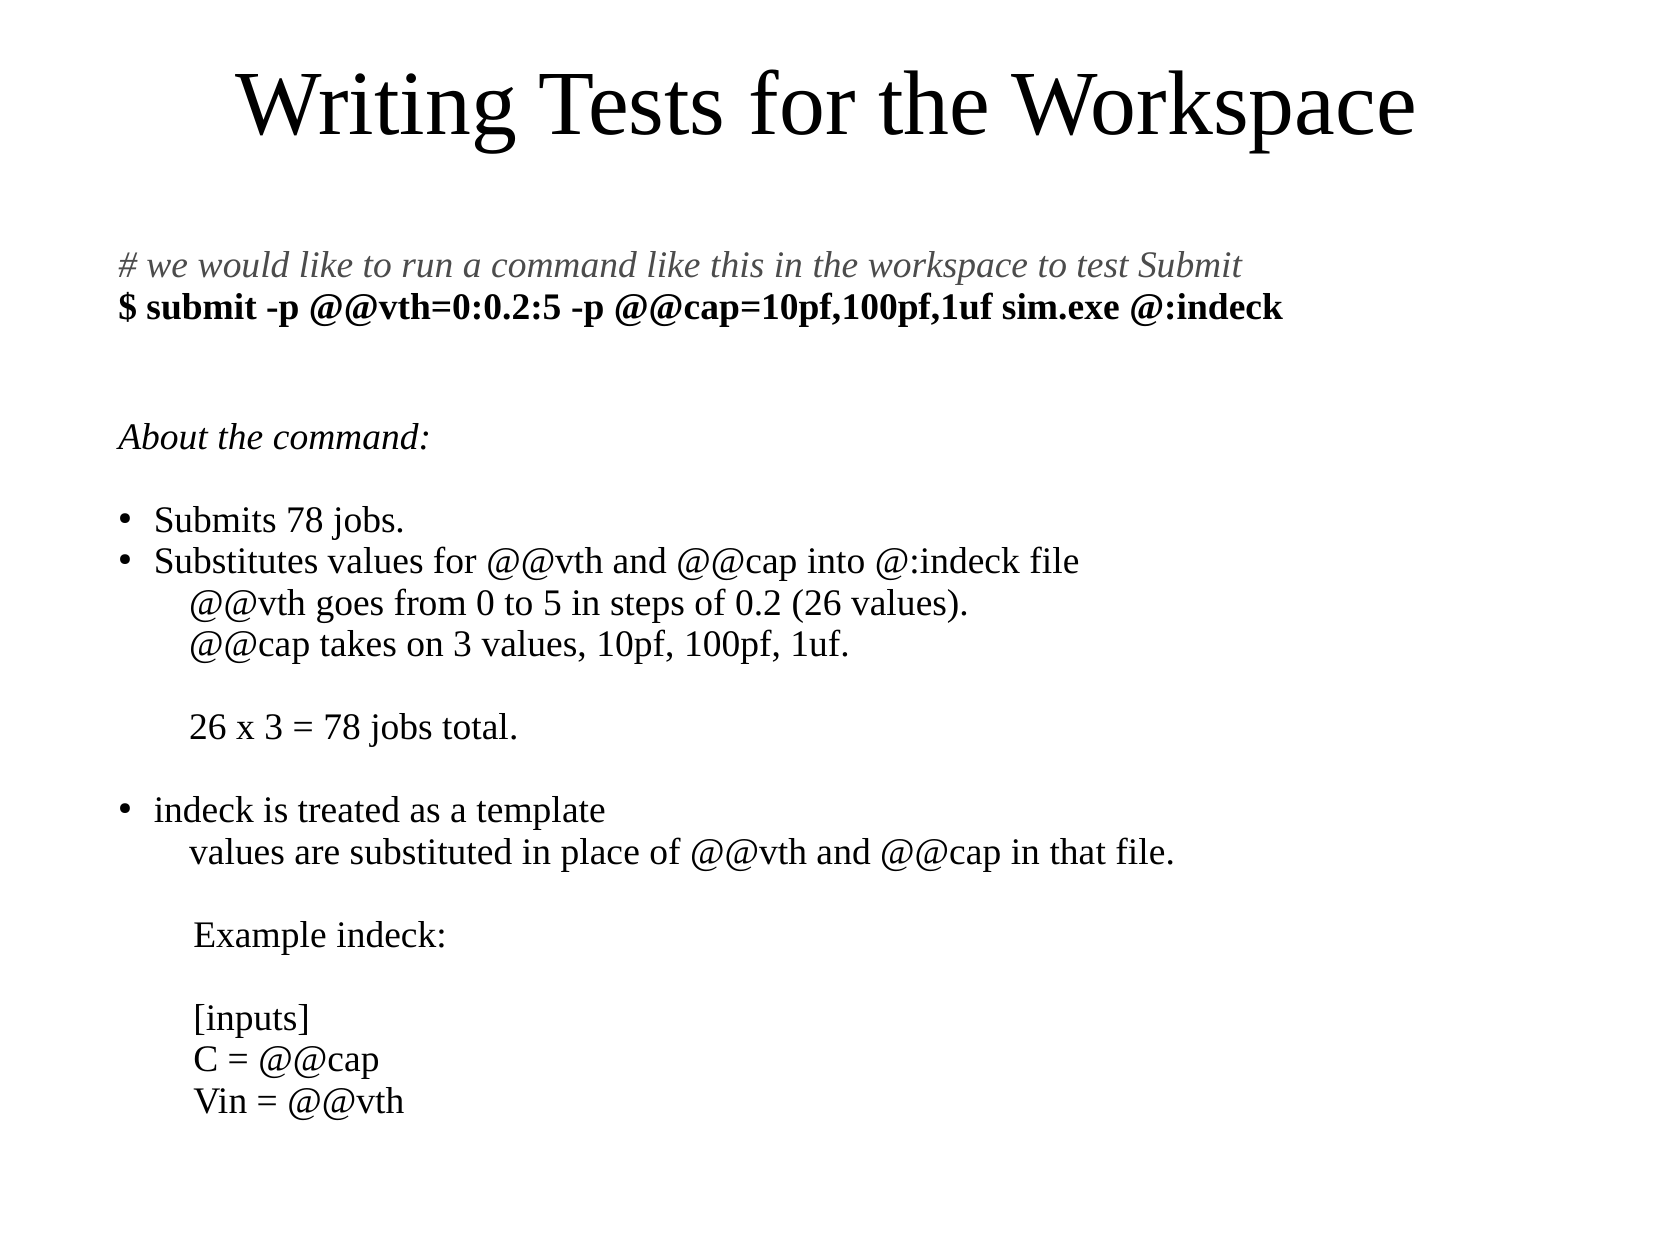

# Writing Tests for the Workspace
# we would like to run a command like this in the workspace to test Submit
$ submit -p @@vth=0:0.2:5 -p @@cap=10pf,100pf,1uf sim.exe @:indeck
About the command:
Submits 78 jobs.
Substitutes values for @@vth and @@cap into @:indeck file
@@vth goes from 0 to 5 in steps of 0.2 (26 values).
@@cap takes on 3 values, 10pf, 100pf, 1uf.
26 x 3 = 78 jobs total.
indeck is treated as a template
values are substituted in place of @@vth and @@cap in that file.
	Example indeck:
	[inputs]
	C = @@cap
	Vin = @@vth